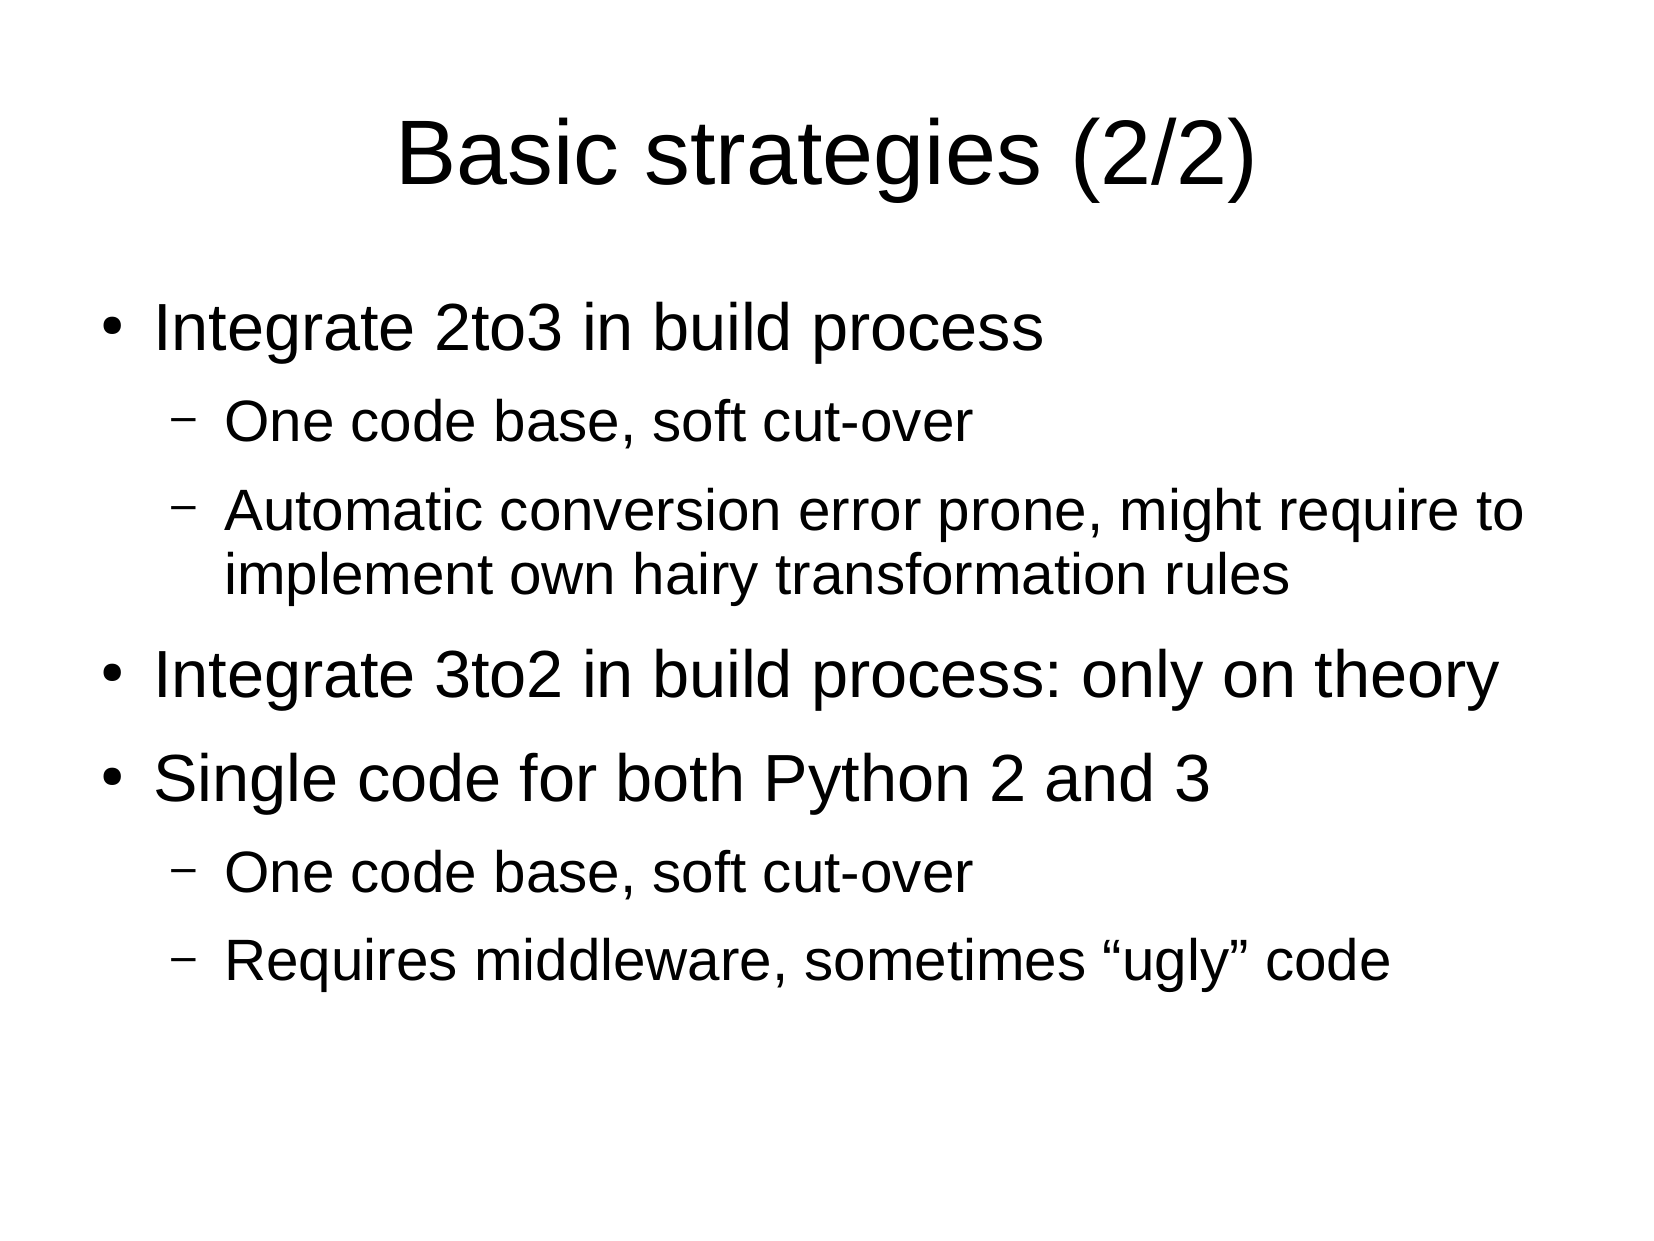

# Basic strategies	(2/2)
Integrate 2to3 in build process
One code base, soft cut-over
Automatic conversion error prone, might require to implement own hairy transformation rules
Integrate 3to2 in build process: only on theory
Single code for both Python 2 and 3
One code base, soft cut-over
Requires middleware, sometimes “ugly” code